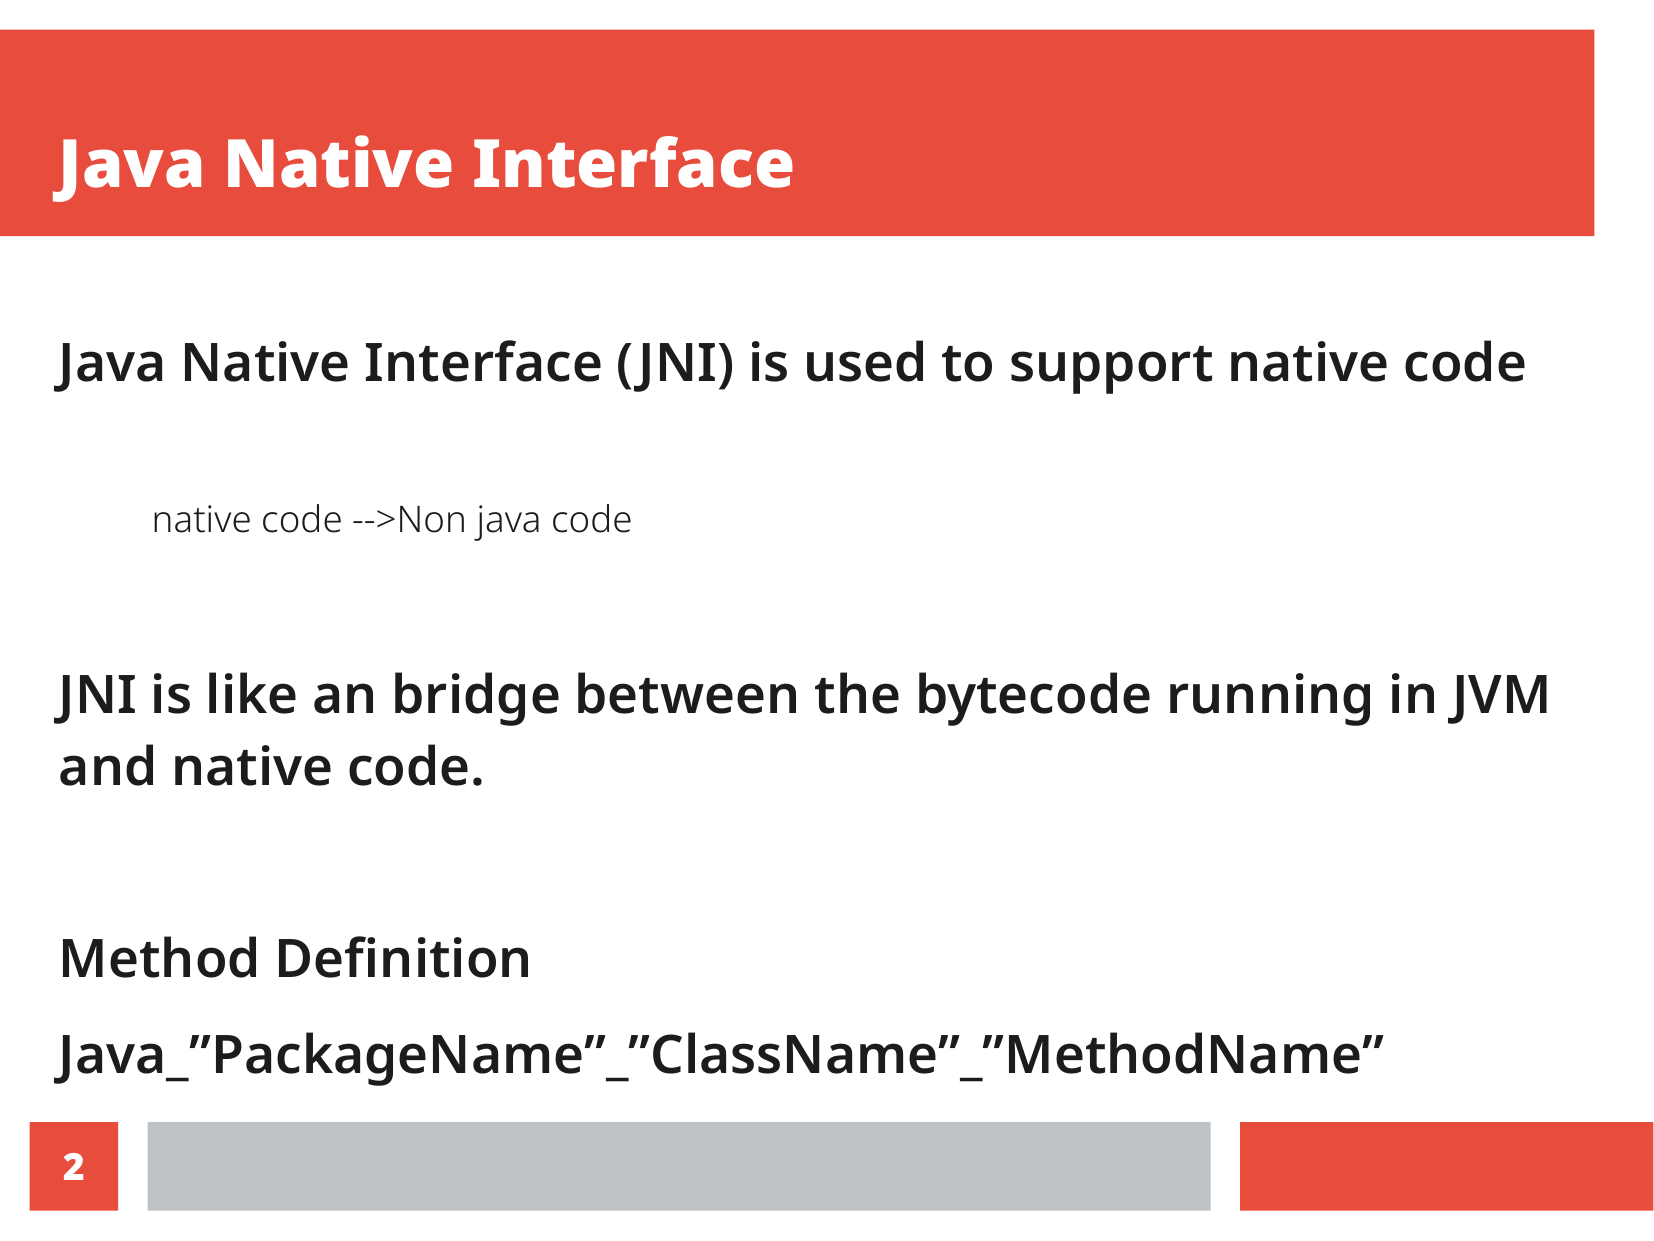

# Java Native Interface
Java Native Interface (JNI) is used to support native code
native code -->Non java code
JNI is like an bridge between the bytecode running in JVM and native code.
Method Definition
Java_”PackageName”_”ClassName”_”MethodName”
2